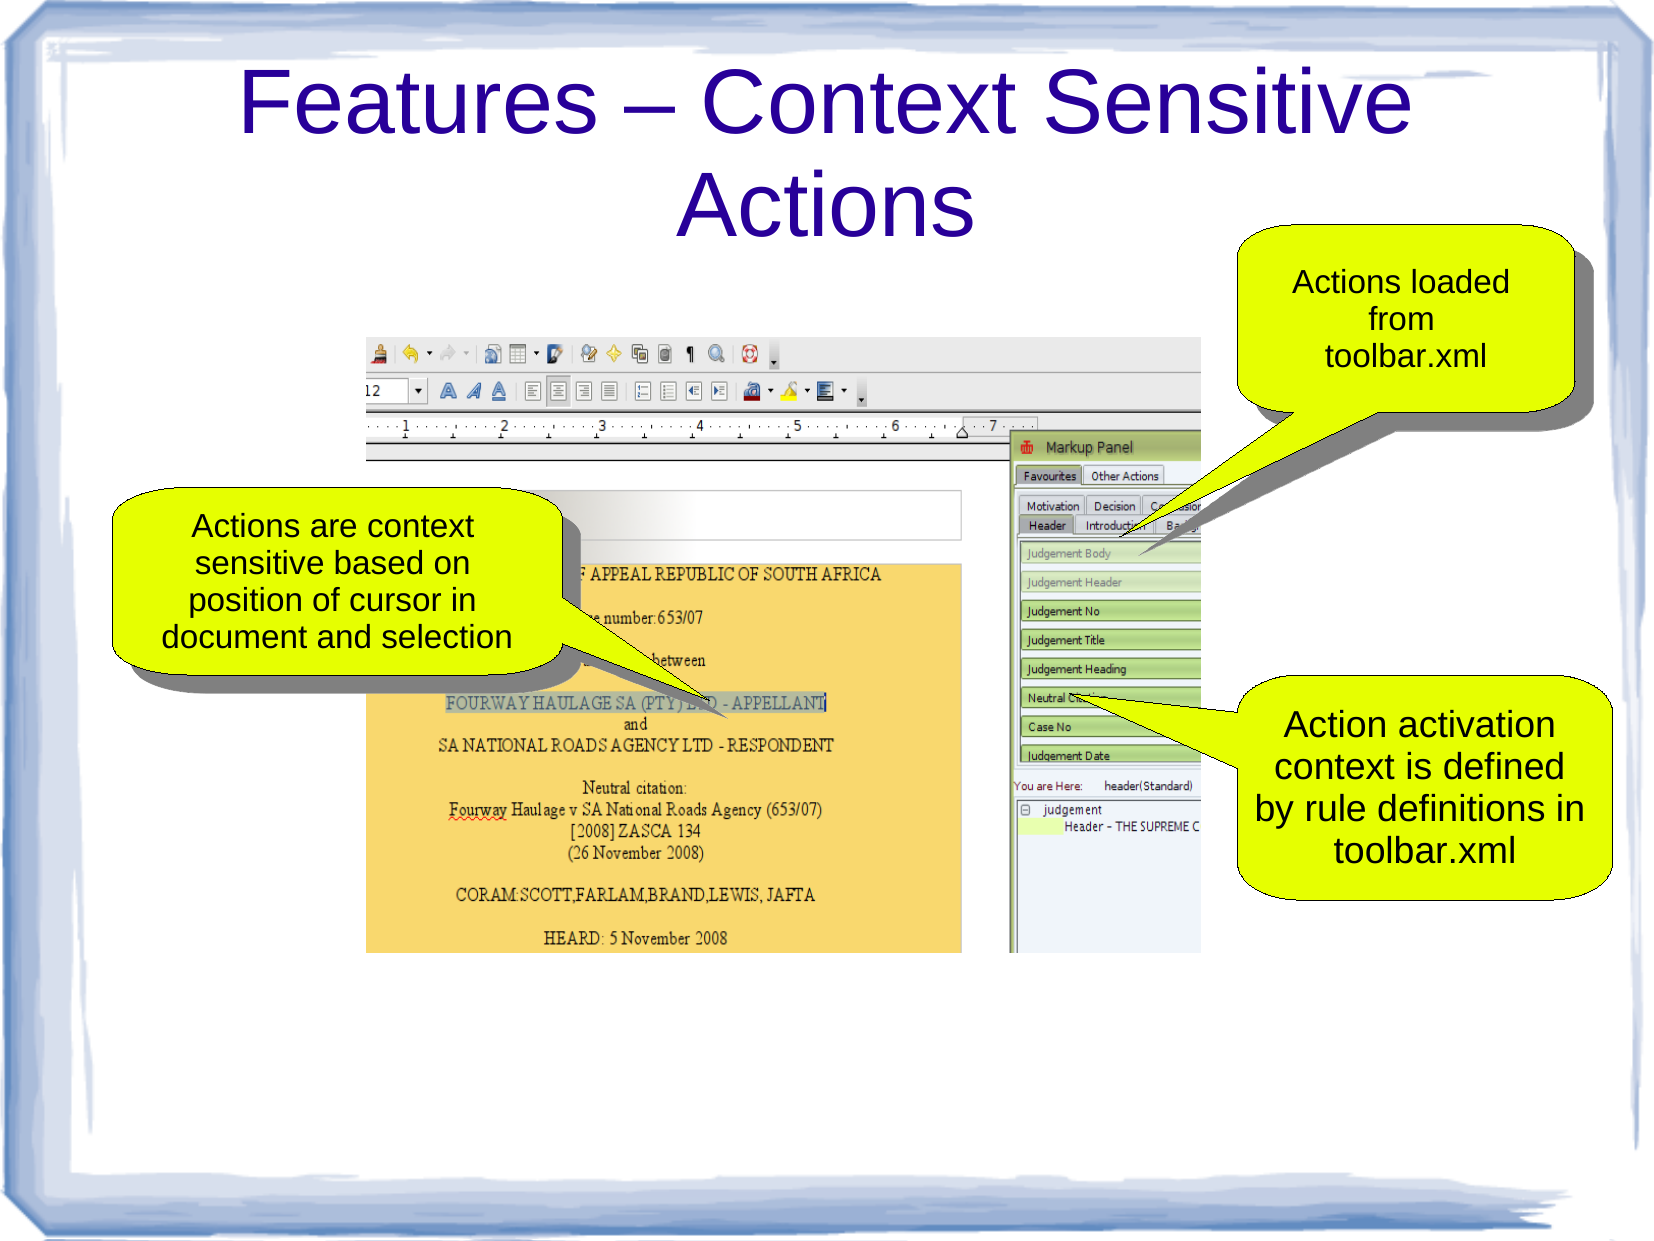

# Features – Context Sensitive Actions
Actions loaded
from
toolbar.xml
Actions are context
sensitive based on
position of cursor in
document and selection
Action activation
context is defined
by rule definitions in
toolbar.xml